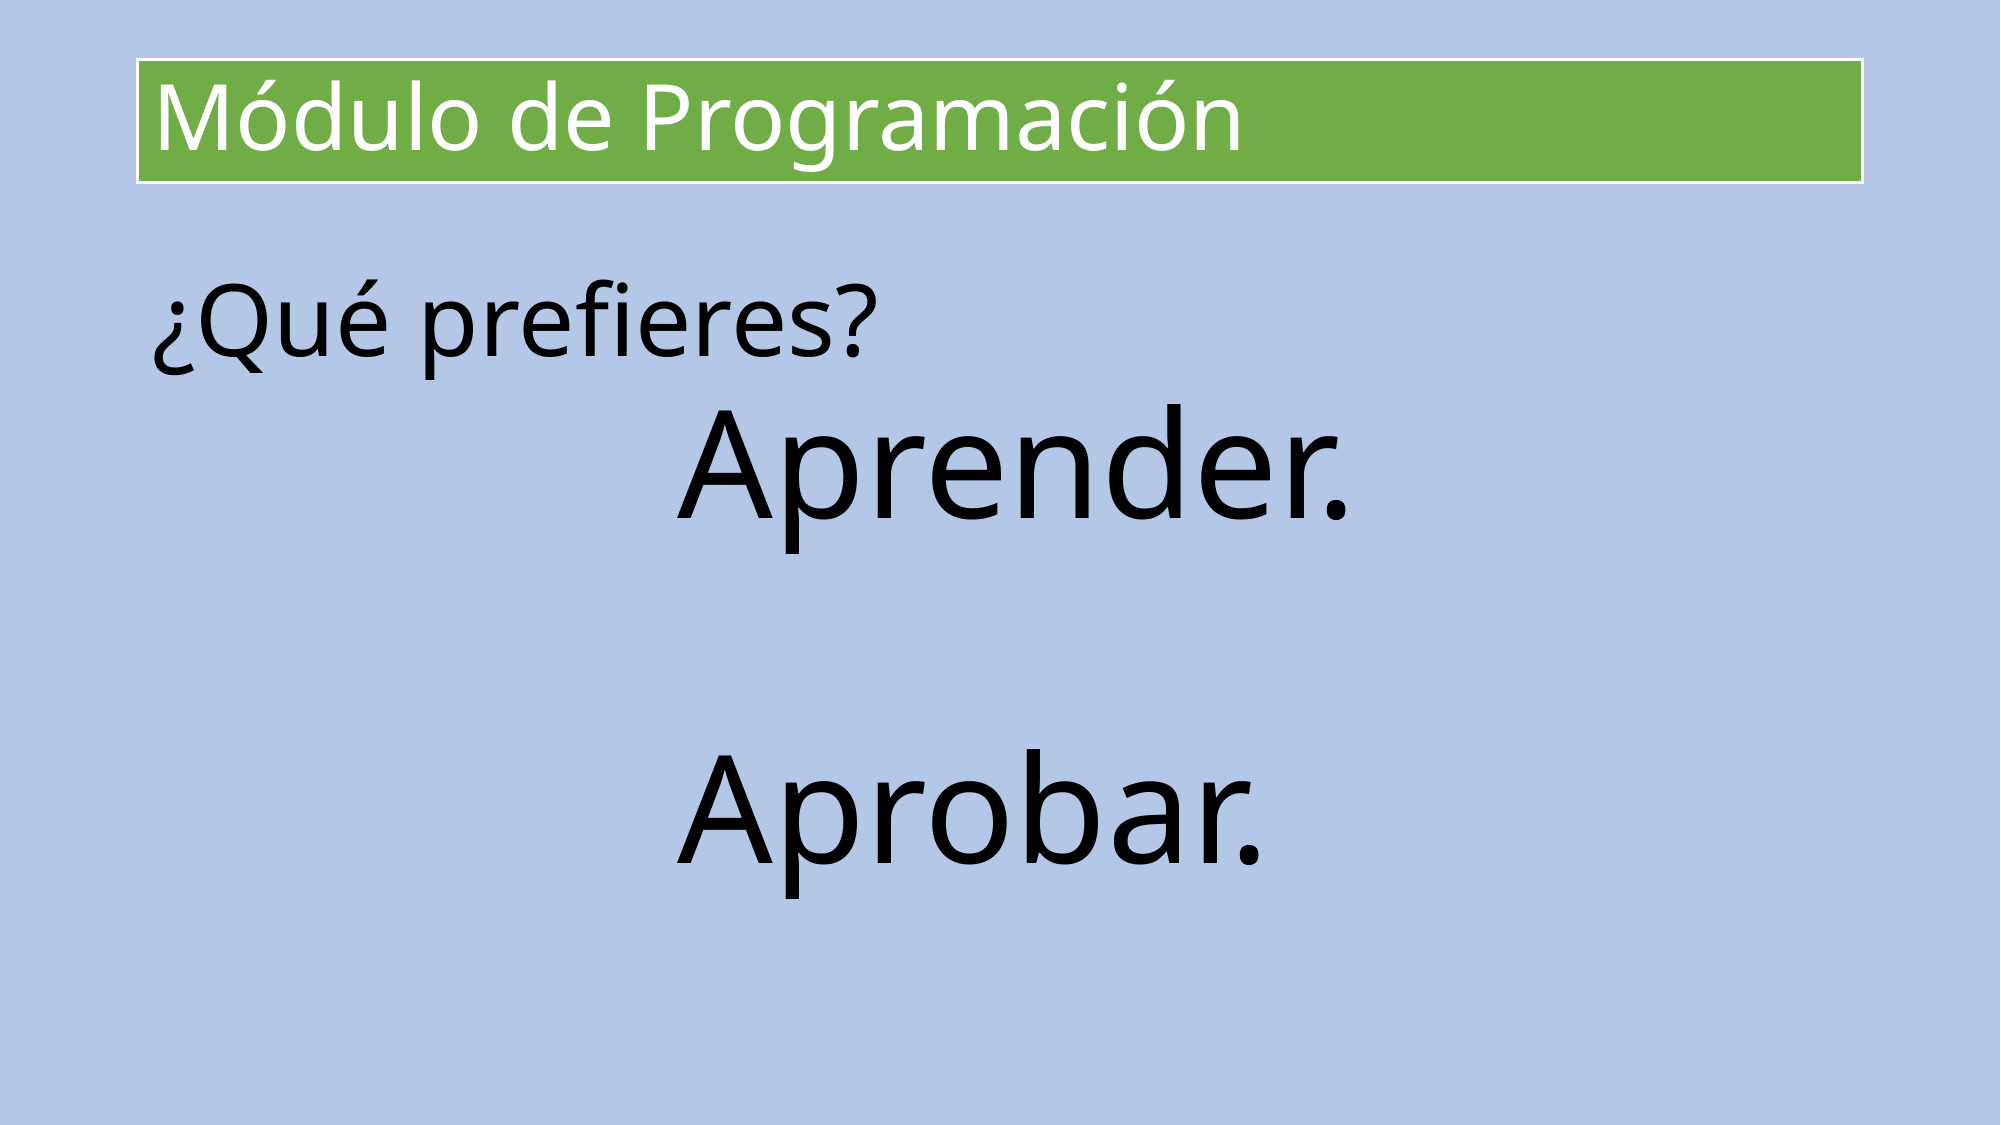

# Módulo de Programación
¿Qué prefieres?
Aprender.
Aprobar.